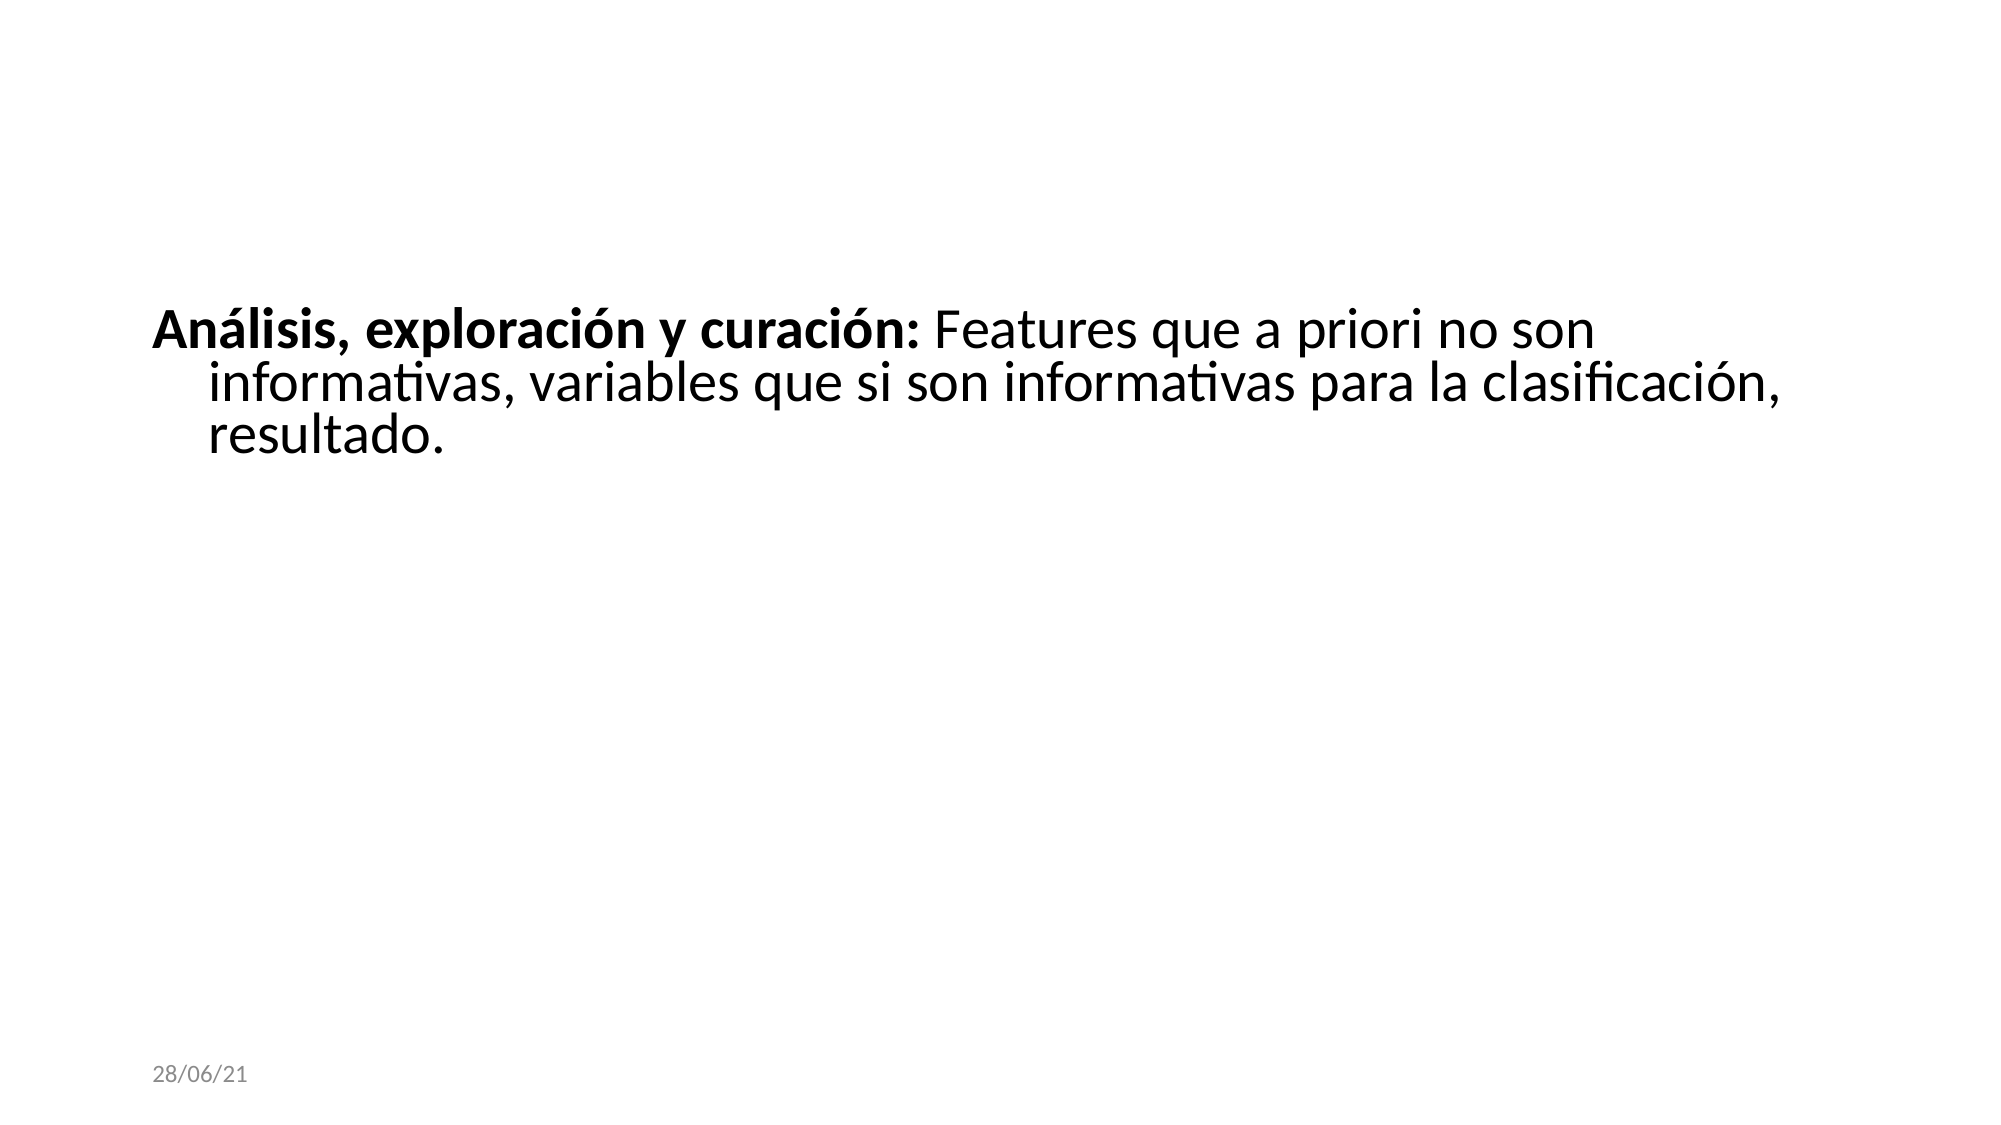

#
Análisis, exploración y curación: Features que a priori no son informativas, variables que si son informativas para la clasificación, resultado.
28/06/21